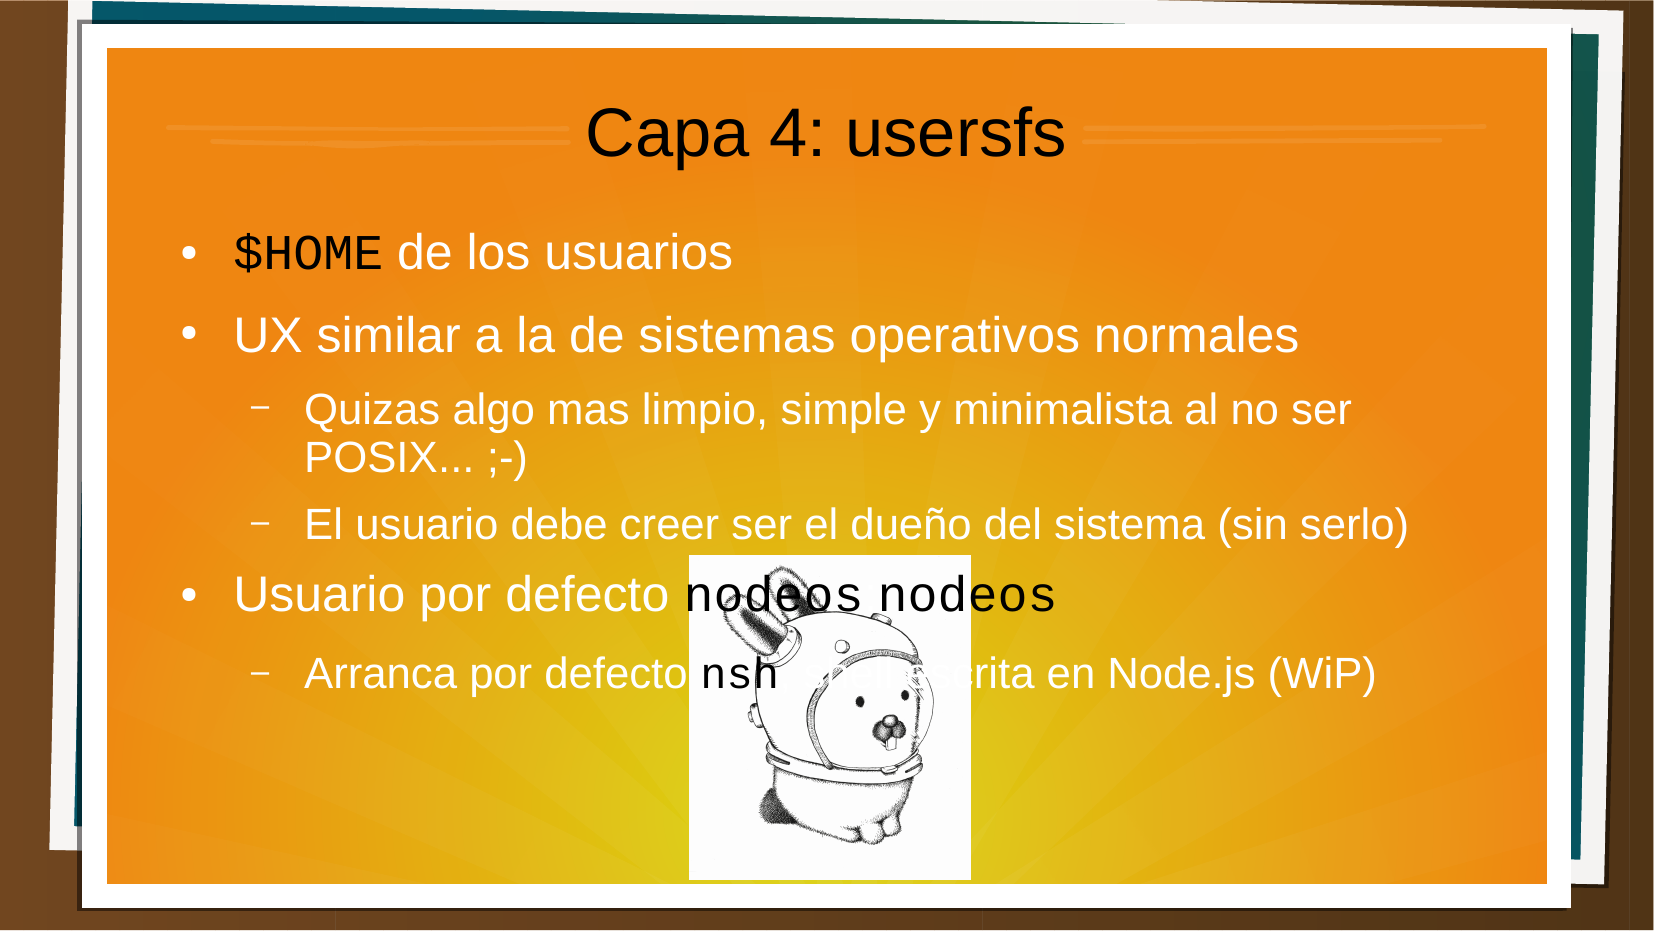

# Capa 4: usersfs
$HOME de los usuarios
UX similar a la de sistemas operativos normales
Quizas algo mas limpio, simple y minimalista al no ser POSIX... ;-)
El usuario debe creer ser el dueño del sistema (sin serlo)
Usuario por defecto nodeos:nodeos
Arranca por defecto nsh, shell escrita en Node.js (WiP)